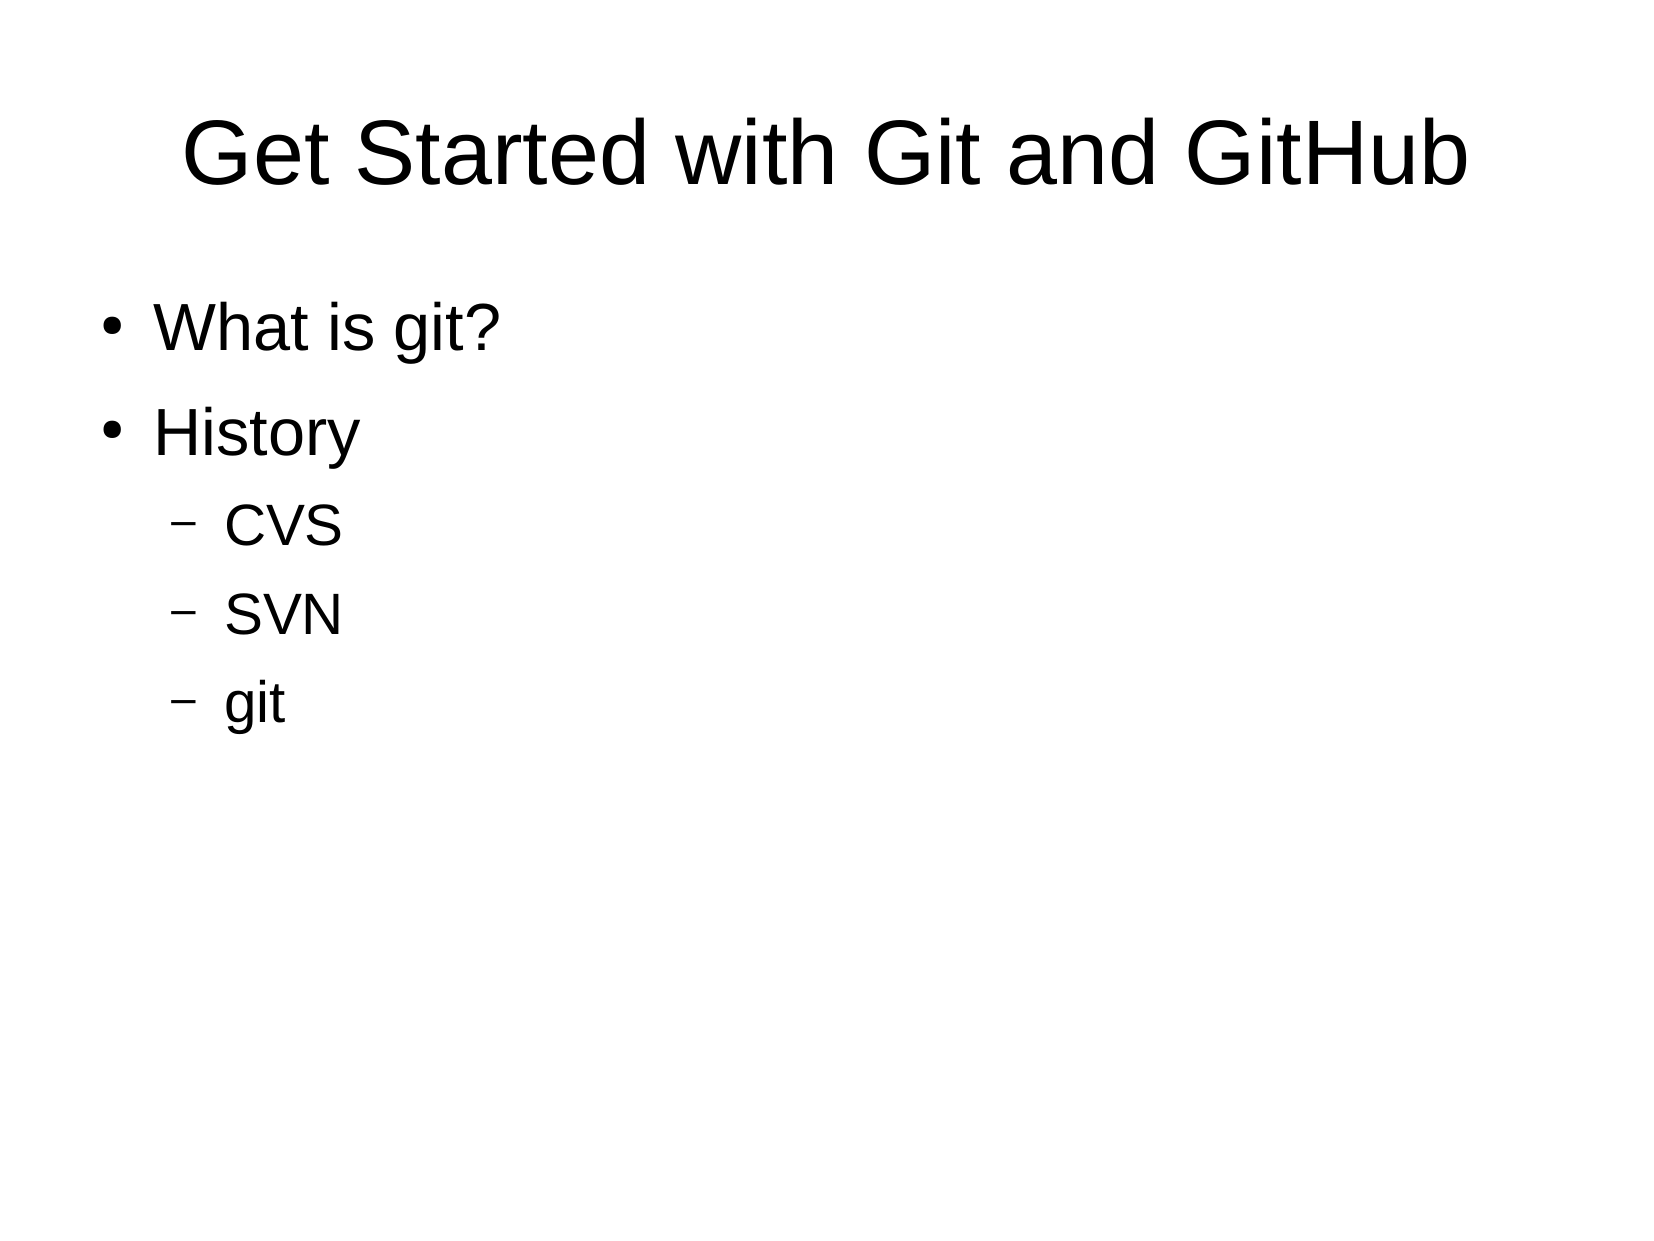

# Get Started with Git and GitHub
What is git?
History
CVS
SVN
git